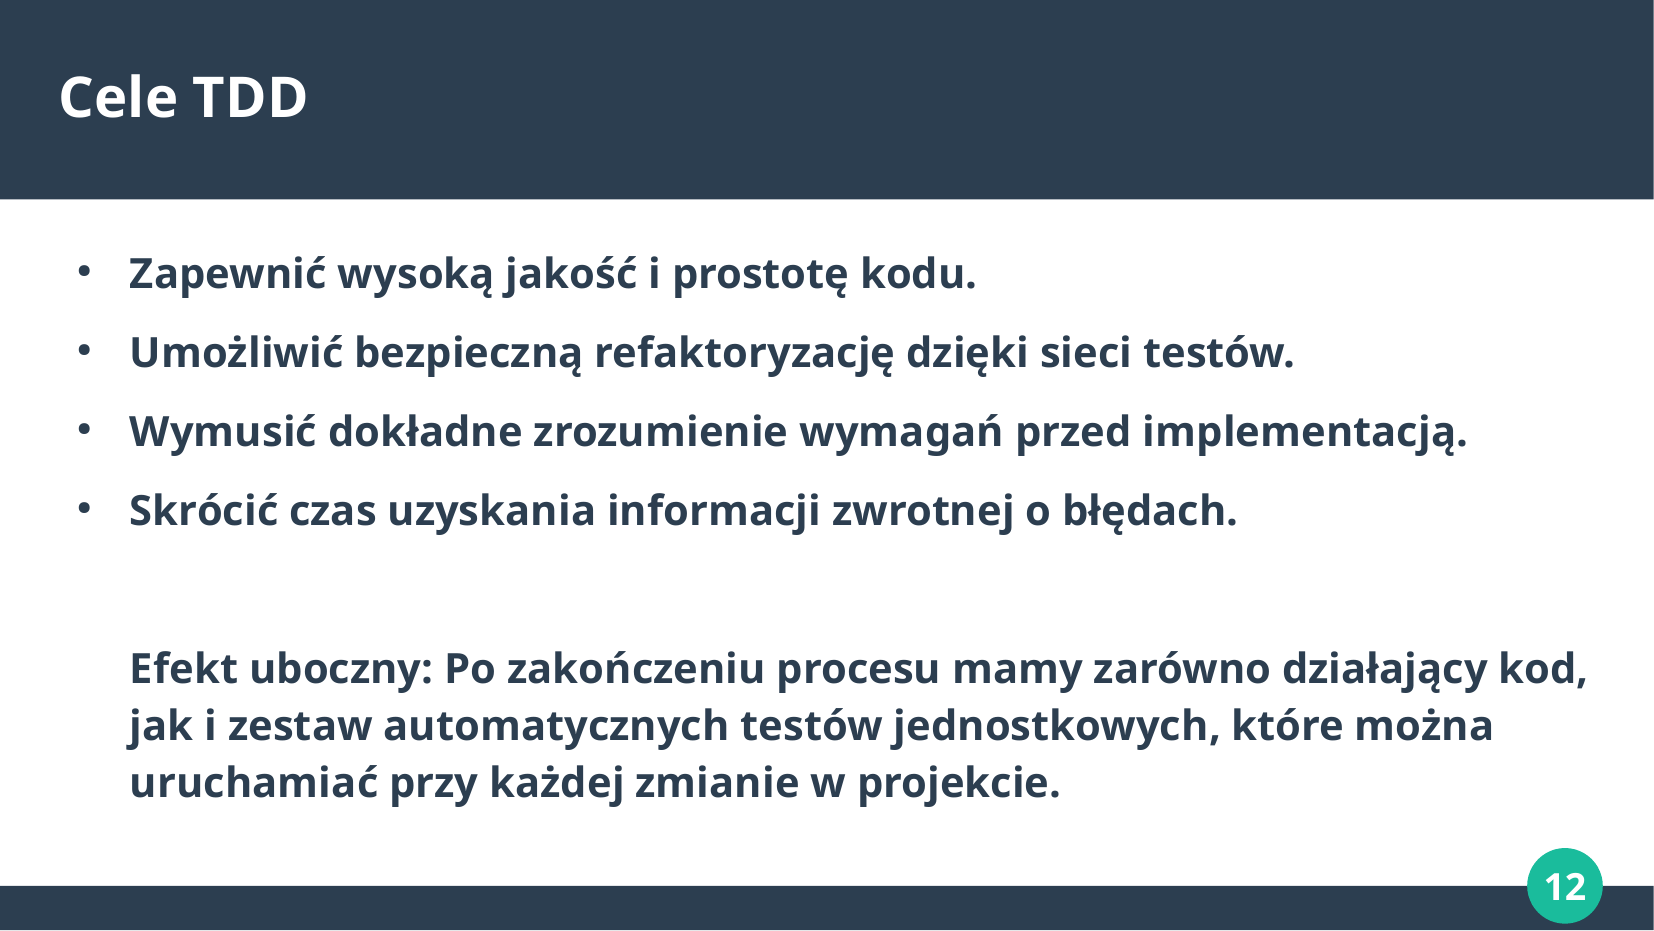

# Cele TDD
Zapewnić wysoką jakość i prostotę kodu.
Umożliwić bezpieczną refaktoryzację dzięki sieci testów.
Wymusić dokładne zrozumienie wymagań przed implementacją.
Skrócić czas uzyskania informacji zwrotnej o błędach.
Efekt uboczny: Po zakończeniu procesu mamy zarówno działający kod, jak i zestaw automatycznych testów jednostkowych, które można uruchamiać przy każdej zmianie w projekcie.